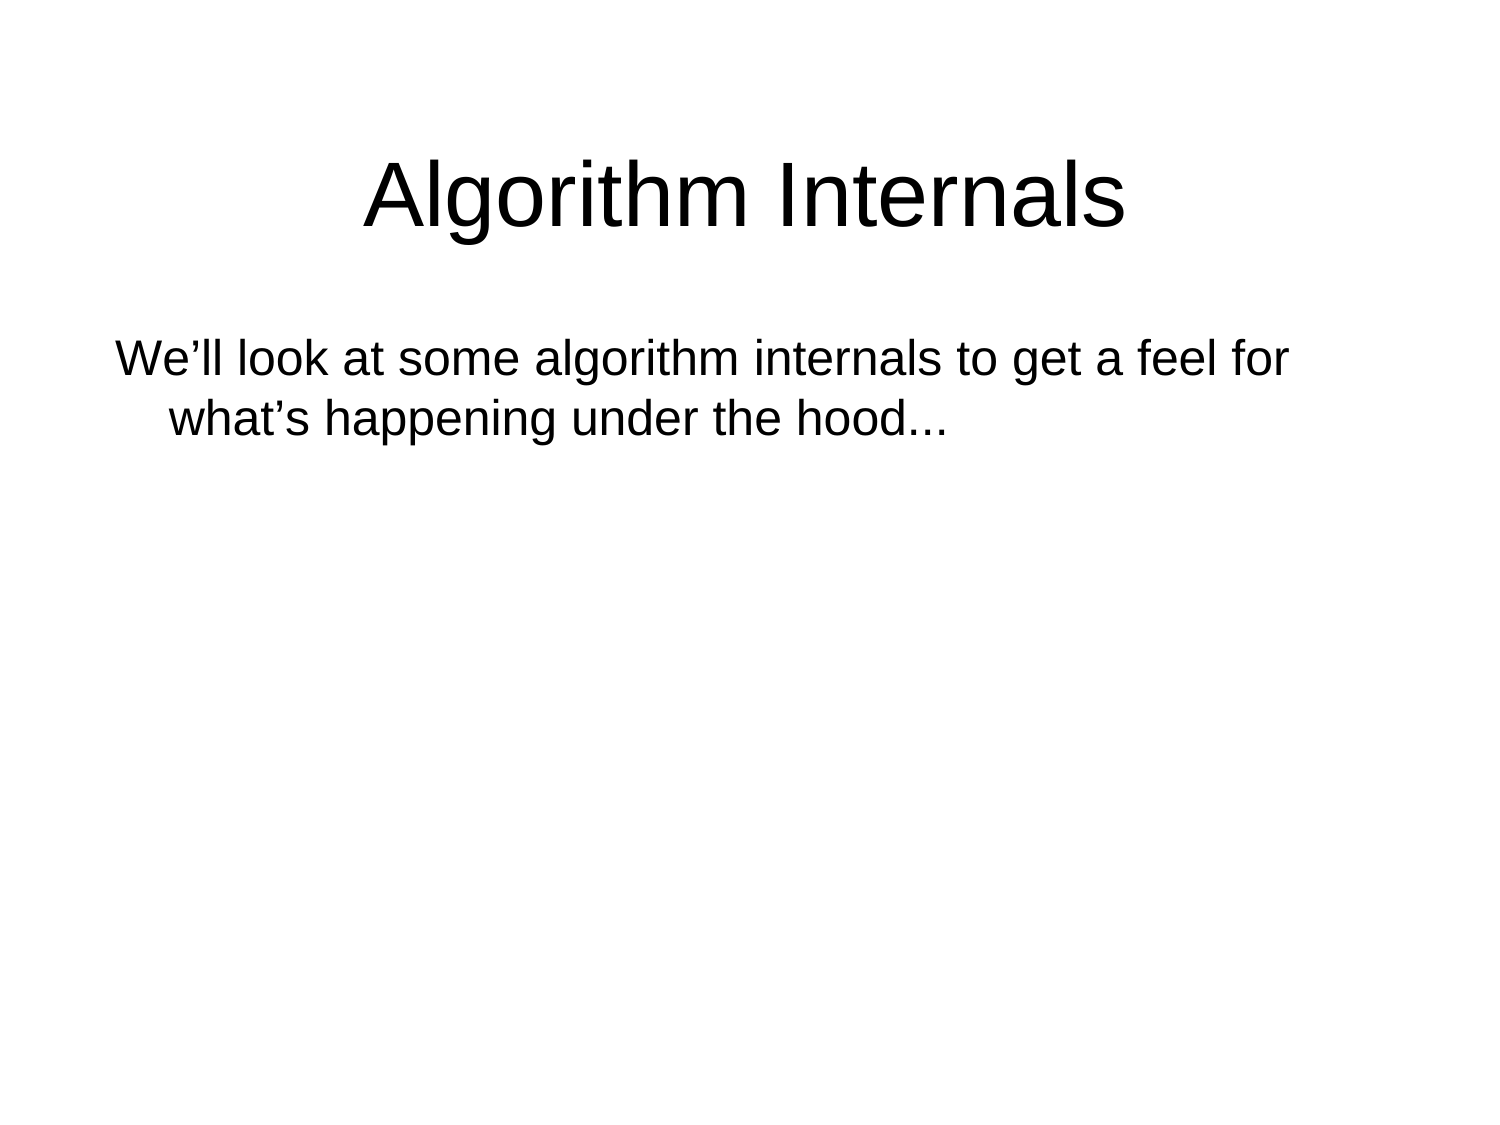

# Algorithm Internals
We’ll look at some algorithm internals to get a feel for what’s happening under the hood...